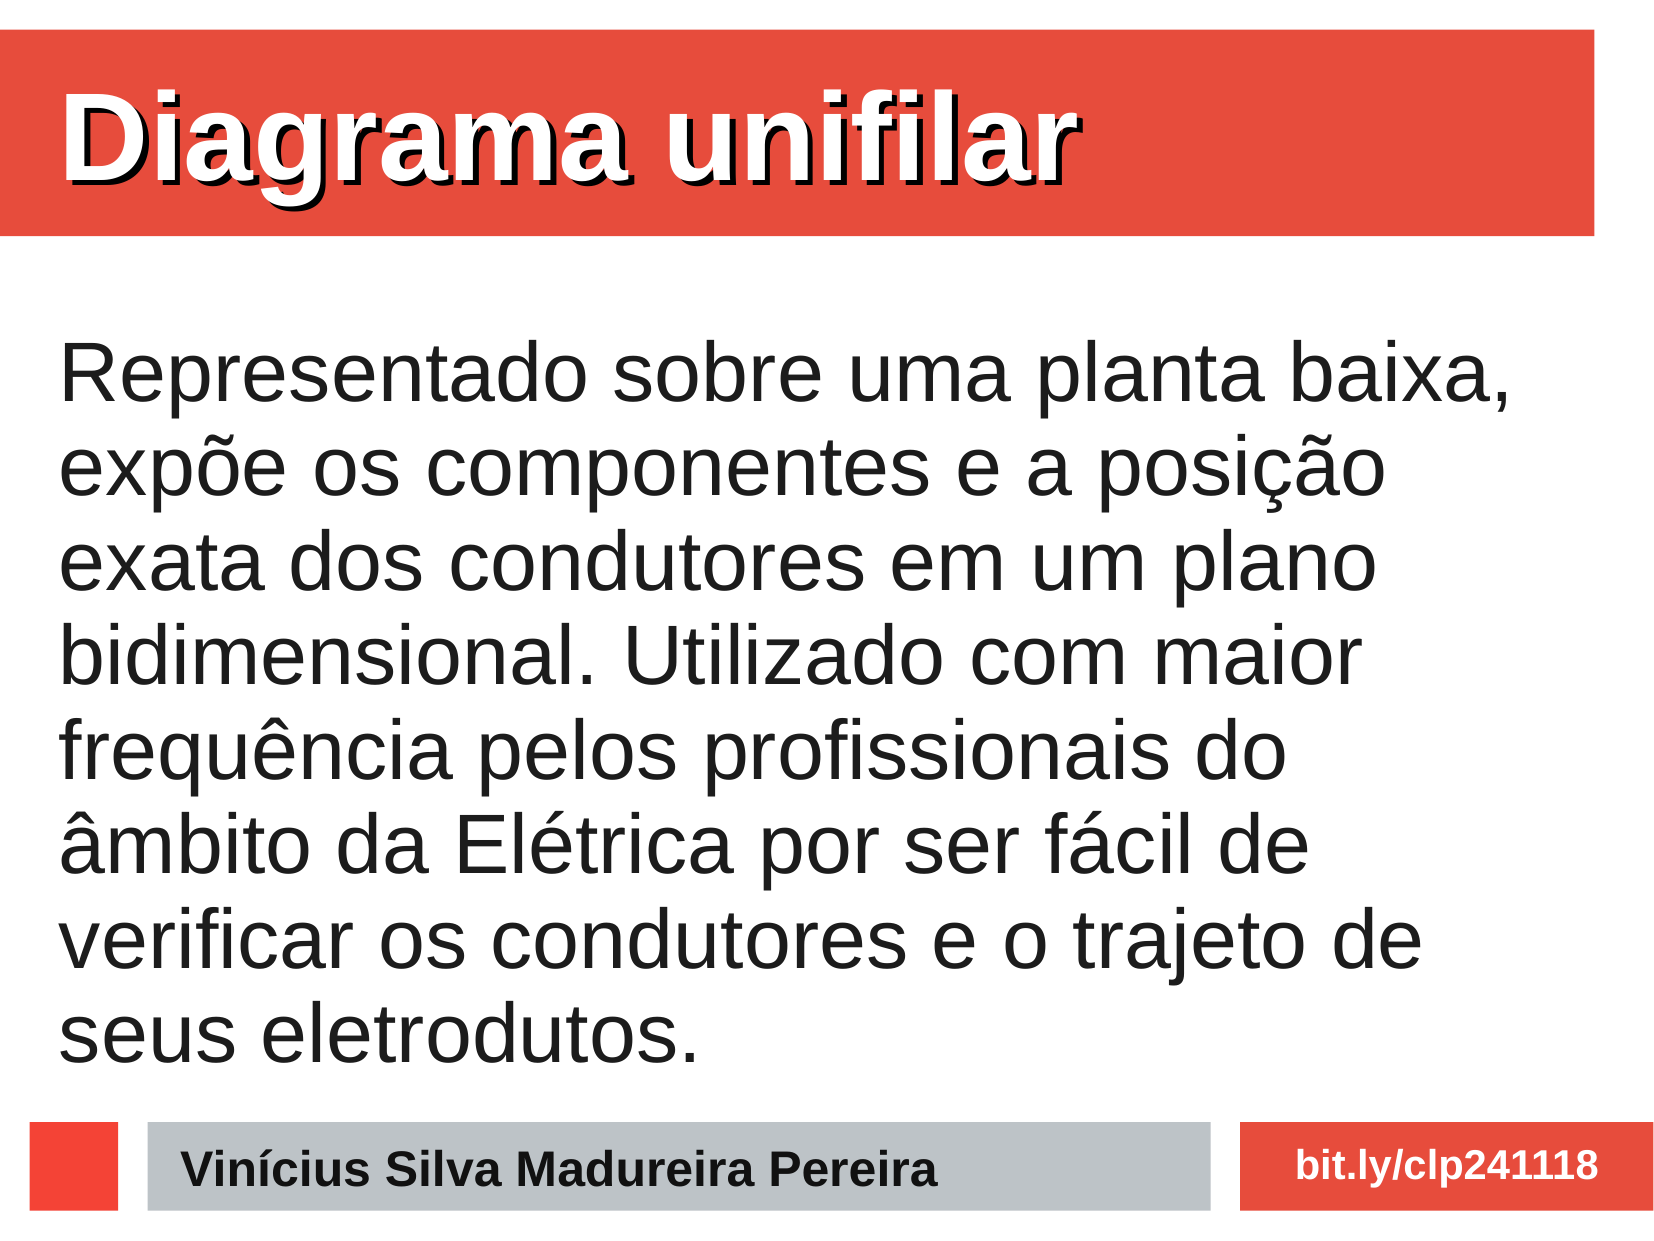

# Diagrama unifilar
Representado sobre uma planta baixa, expõe os componentes e a posição exata dos condutores em um plano bidimensional. Utilizado com maior frequência pelos profissionais do âmbito da Elétrica por ser fácil de verificar os condutores e o trajeto de seus eletrodutos.
Vinícius Silva Madureira Pereira
bit.ly/clp241118